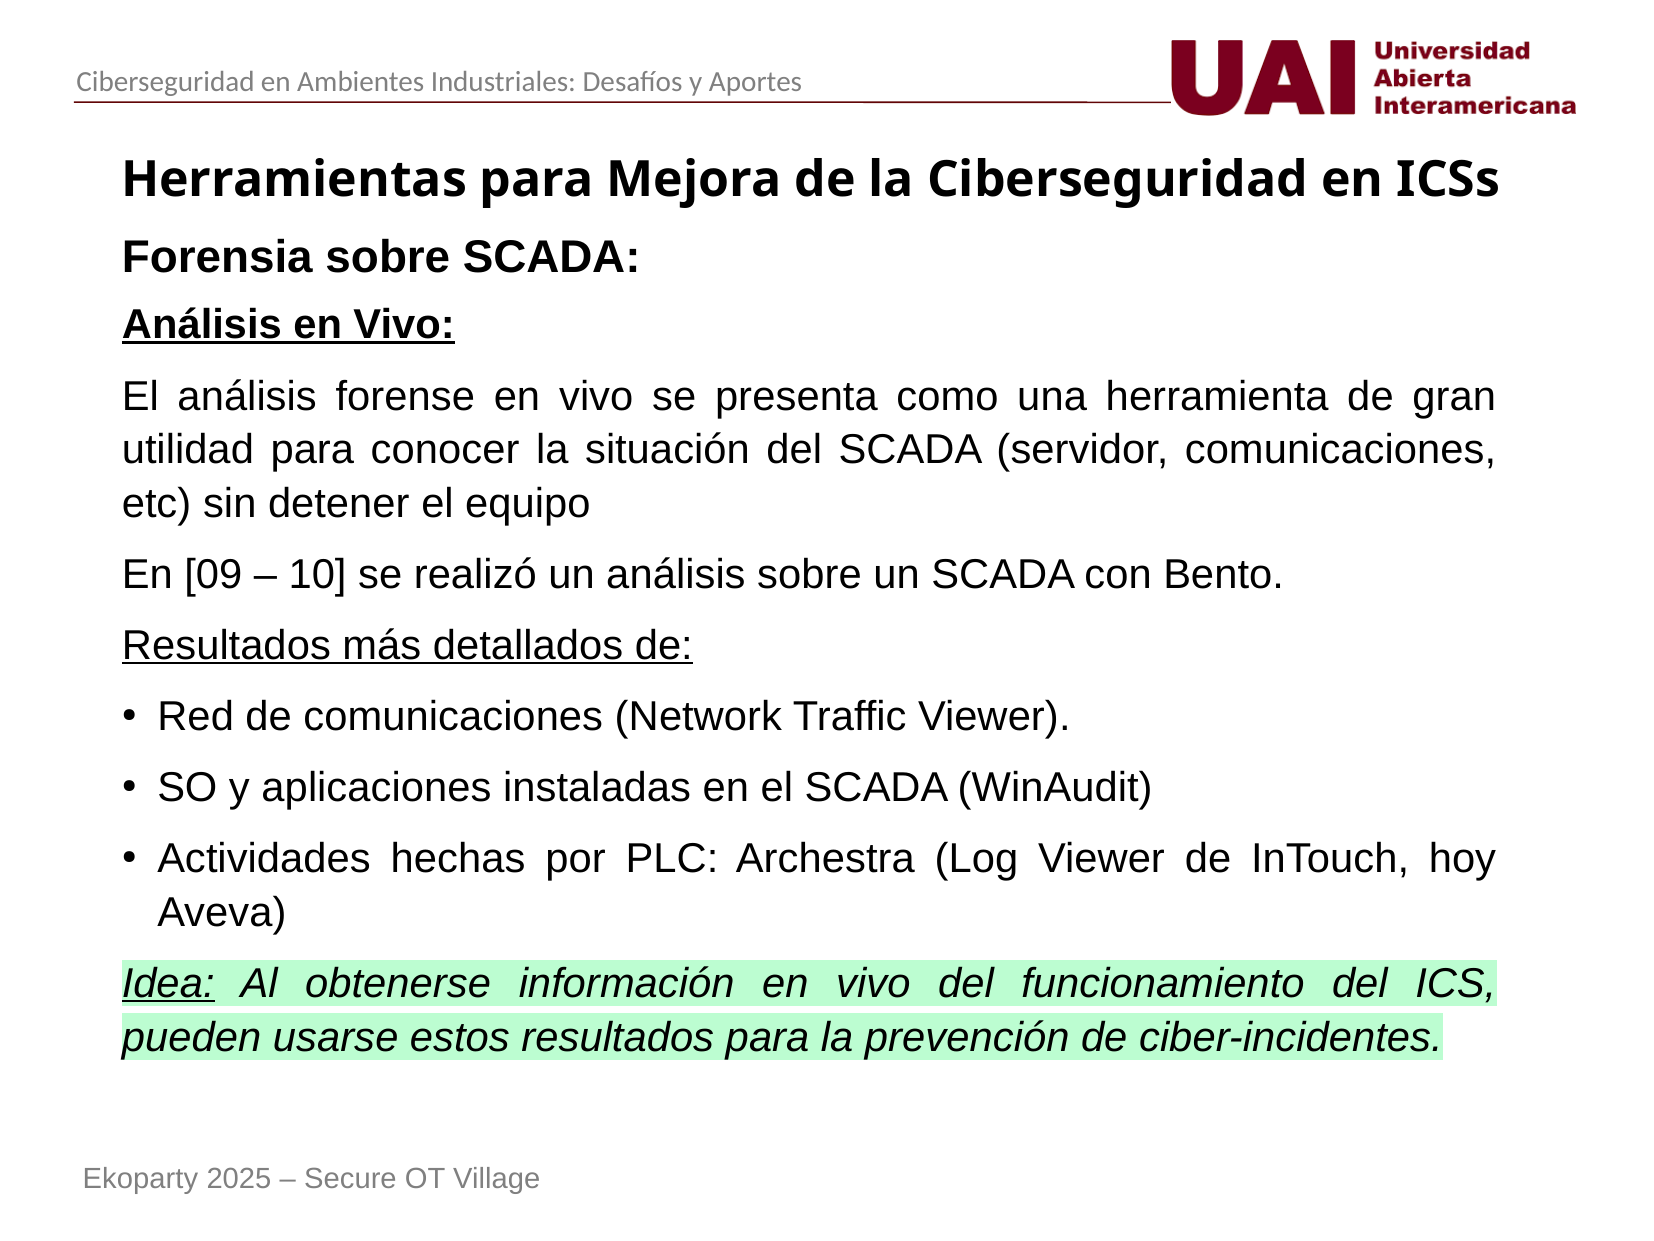

Herramientas para Mejora de la Ciberseguridad en ICSs
Forensia sobre SCADA:
Análisis en Vivo:
El análisis forense en vivo se presenta como una herramienta de gran utilidad para conocer la situación del SCADA (servidor, comunicaciones, etc) sin detener el equipo
En [09 – 10] se realizó un análisis sobre un SCADA con Bento.
Resultados más detallados de:
Red de comunicaciones (Network Traffic Viewer).
SO y aplicaciones instaladas en el SCADA (WinAudit)
Actividades hechas por PLC: Archestra (Log Viewer de InTouch, hoy Aveva)
Idea: Al obtenerse información en vivo del funcionamiento del ICS, pueden usarse estos resultados para la prevención de ciber-incidentes.